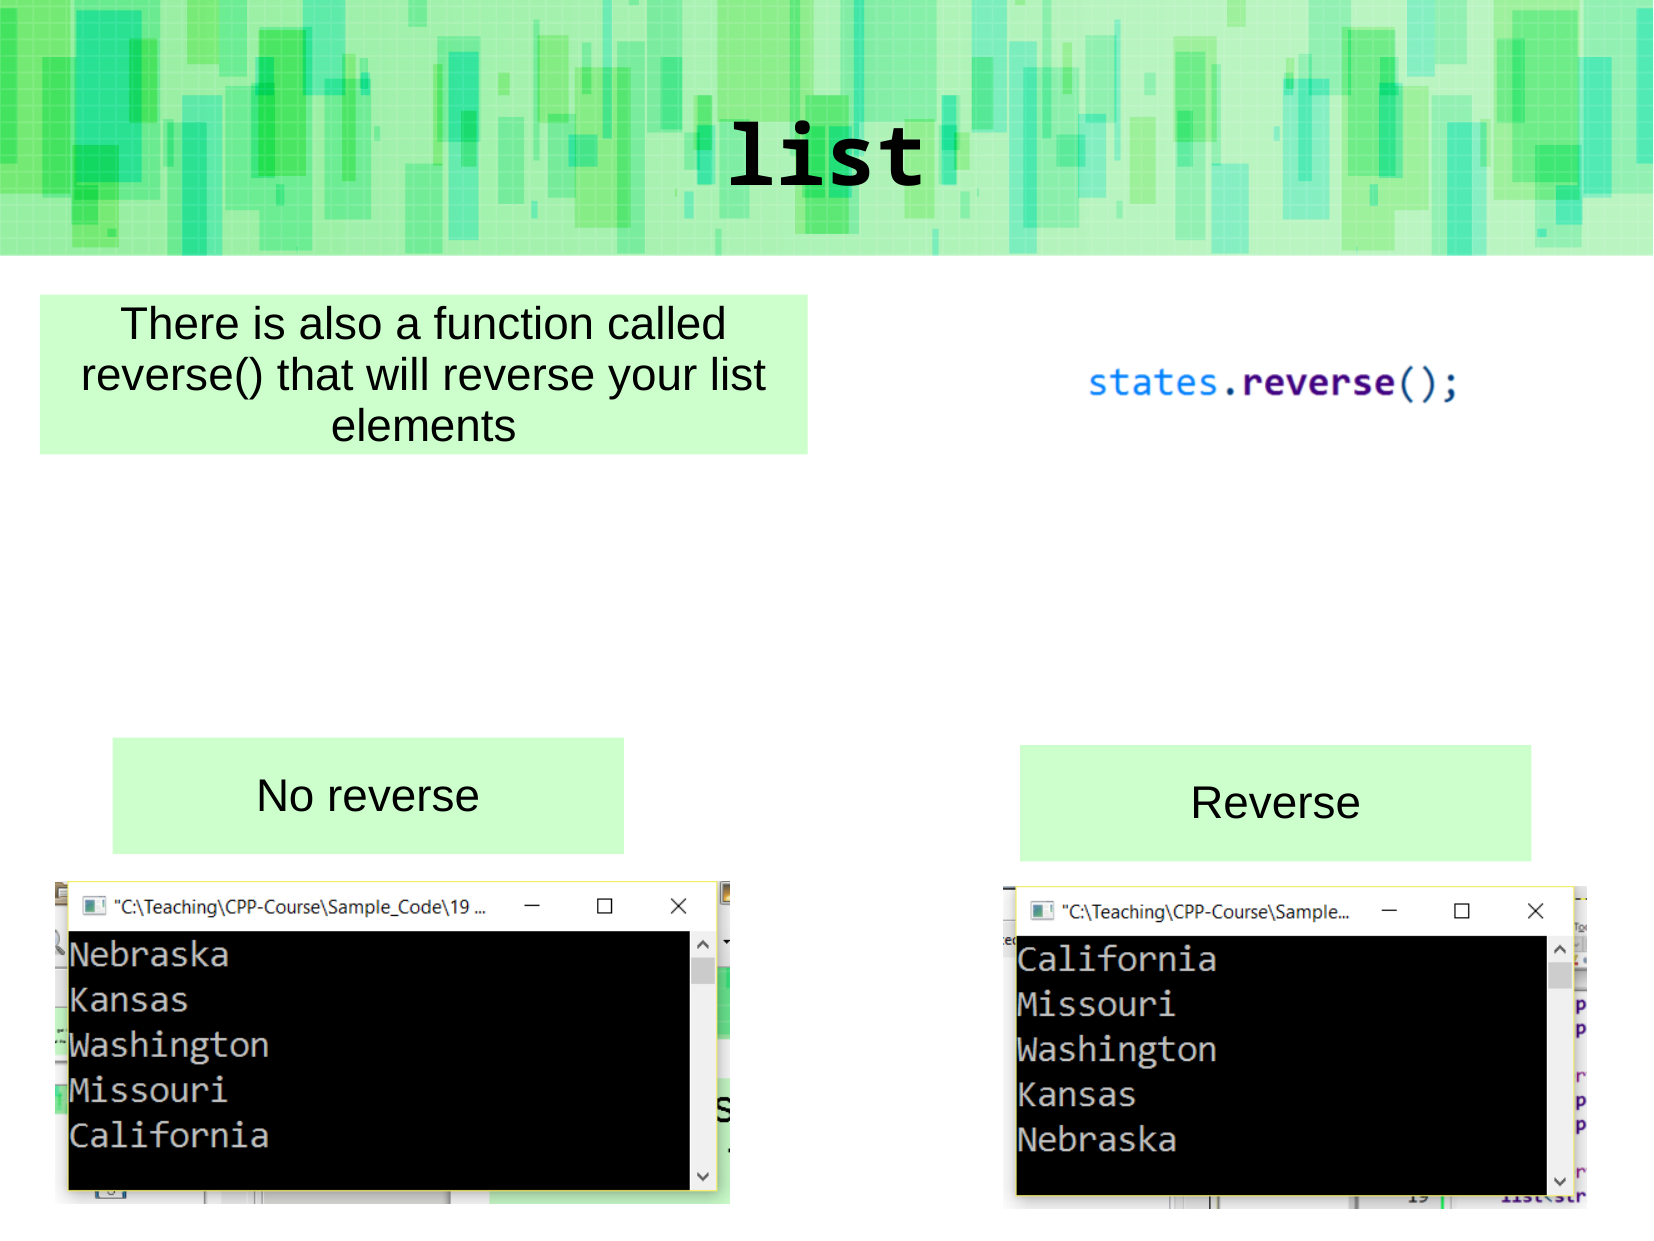

# list
There is also a function called reverse() that will reverse your list elements
No reverse
Reverse